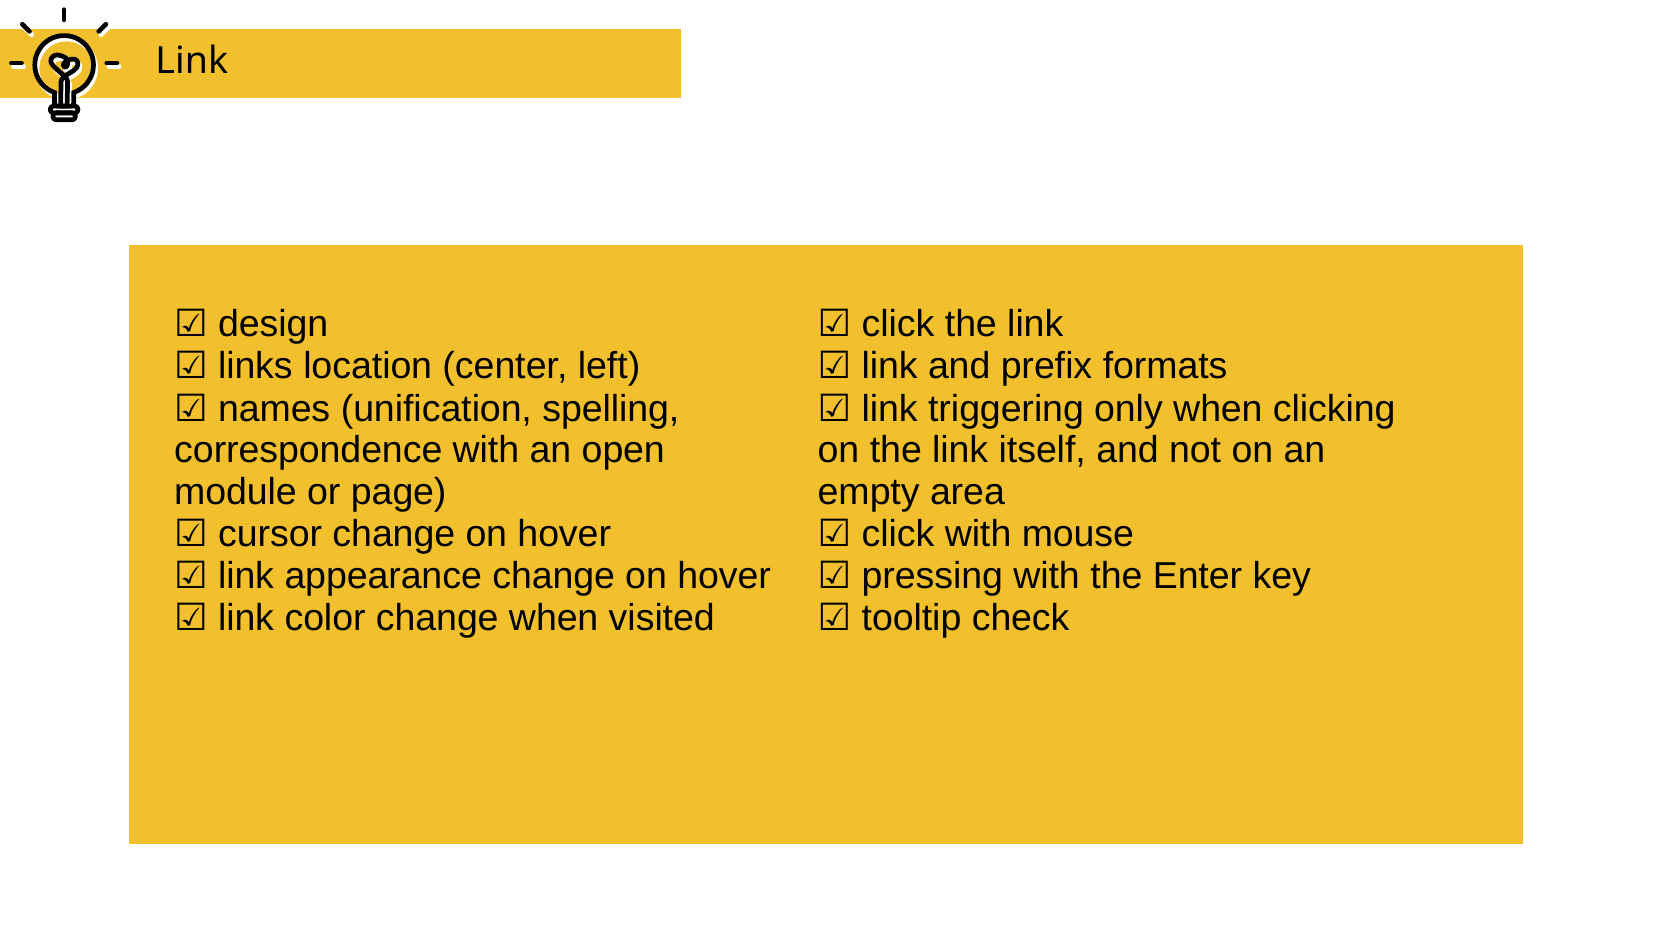

# Link
| ☑ design ☑ links location (center, left) ☑ names (unification, spelling, correspondence with an open module or page) ☑ cursor change on hover ☑ link appearance change on hover ☑ link color change when visited | ☑ click the link ☑ link and prefix formats ☑ link triggering only when clicking on the link itself, and not on an empty area ☑ click with mouse ☑ pressing with the Enter key ☑ tooltip check |
| --- | --- |